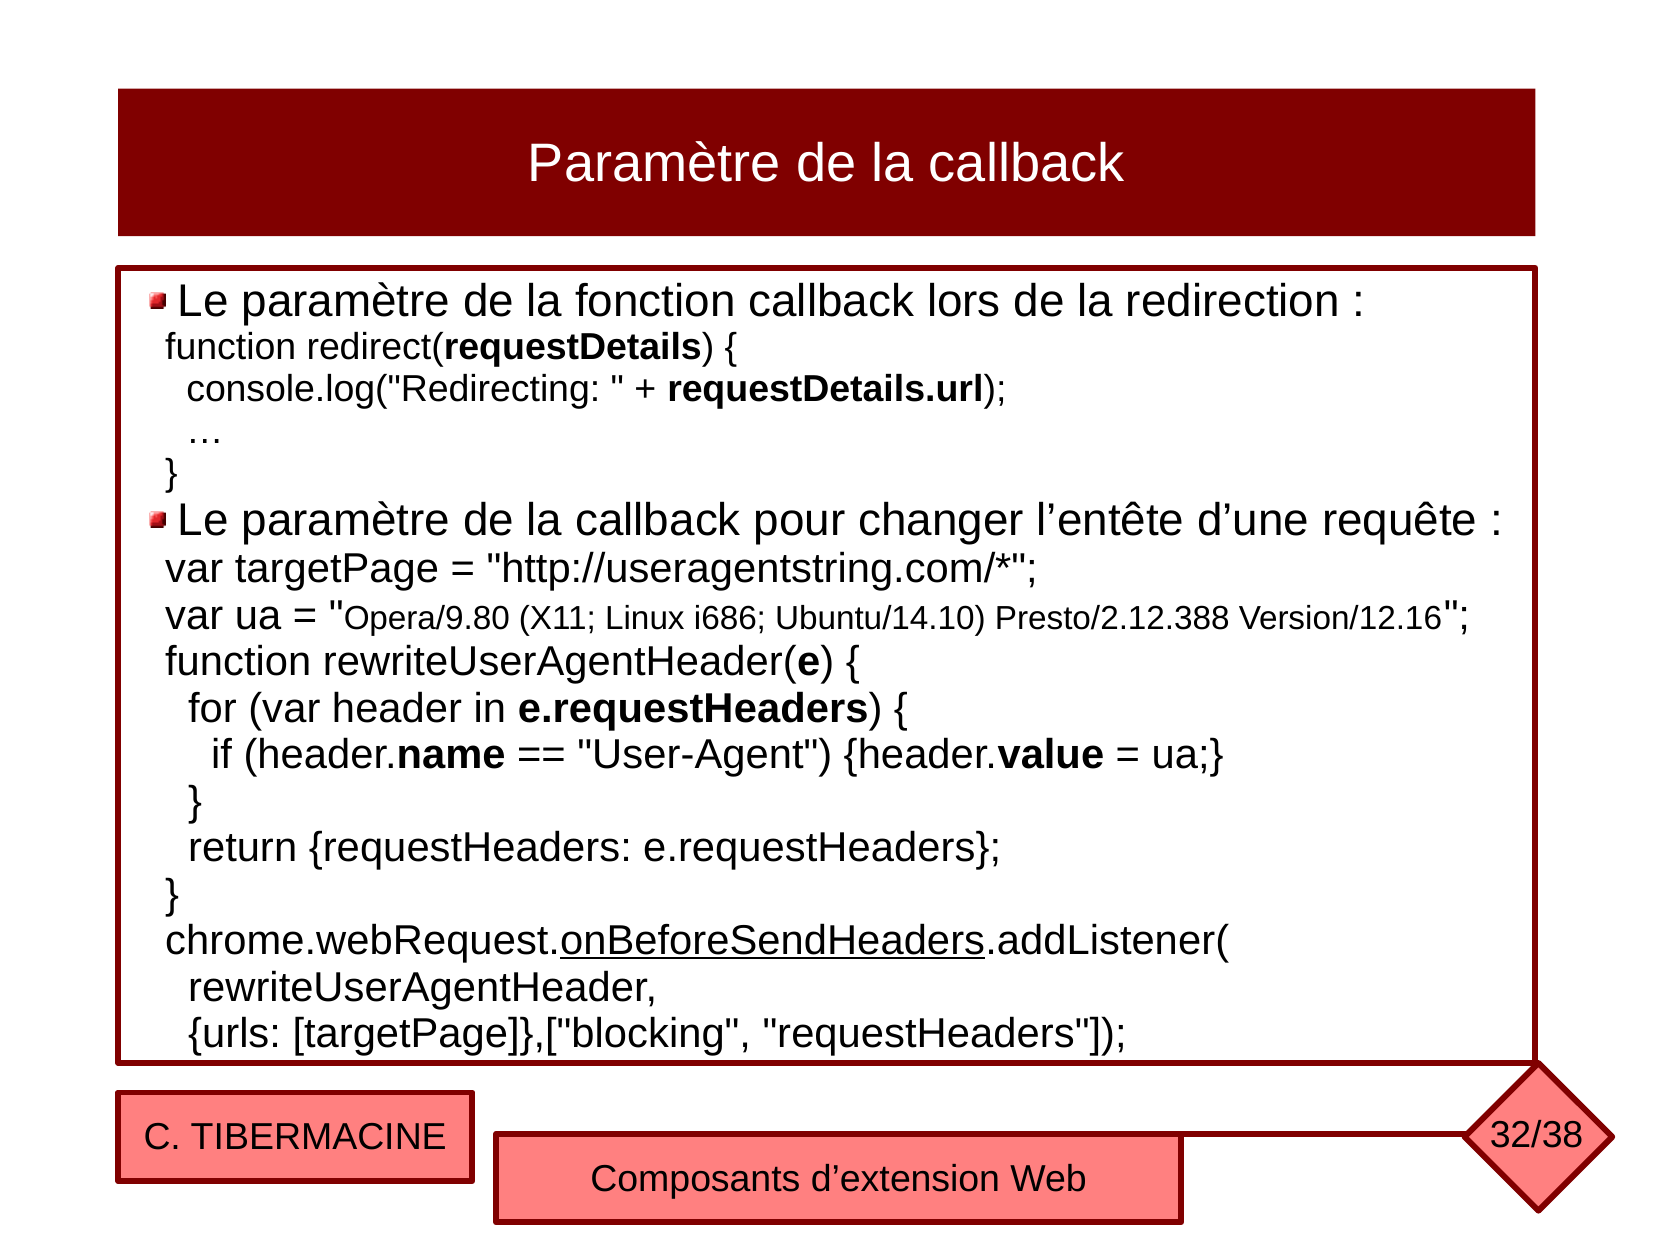

Paramètre de la callback
 Le paramètre de la fonction callback lors de la redirection :
function redirect(requestDetails) {
 console.log("Redirecting: " + requestDetails.url);
 …
}
 Le paramètre de la callback pour changer l’entête d’une requête :
var targetPage = "http://useragentstring.com/*";
var ua = "Opera/9.80 (X11; Linux i686; Ubuntu/14.10) Presto/2.12.388 Version/12.16";
function rewriteUserAgentHeader(e) {
 for (var header in e.requestHeaders) {
 if (header.name == "User-Agent") {header.value = ua;}
 }
 return {requestHeaders: e.requestHeaders};
}
chrome.webRequest.onBeforeSendHeaders.addListener(
 rewriteUserAgentHeader,
 {urls: [targetPage]},["blocking", "requestHeaders"]);
C. TIBERMACINE
Composants d’extension Web